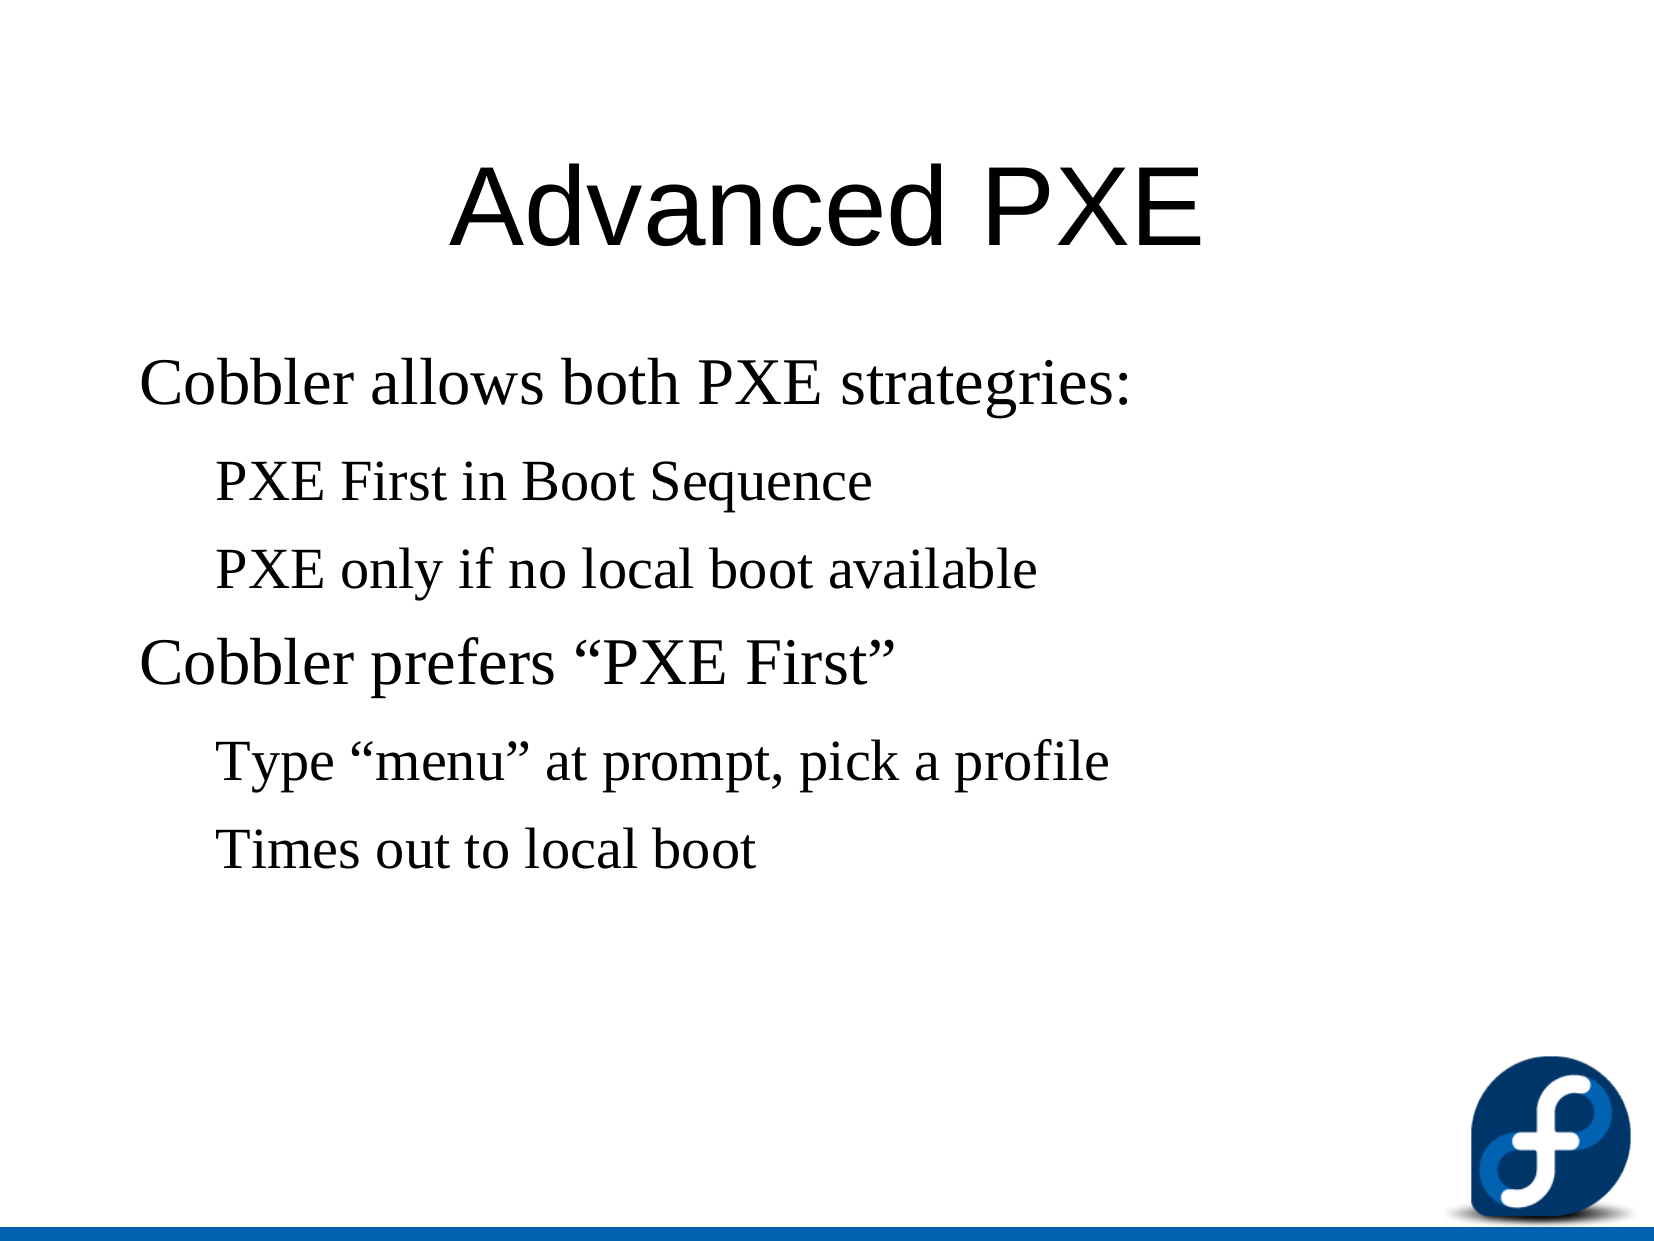

# Advanced PXE
Cobbler allows both PXE strategries:
PXE First in Boot Sequence
PXE only if no local boot available
Cobbler prefers “PXE First”
Type “menu” at prompt, pick a profile
Times out to local boot